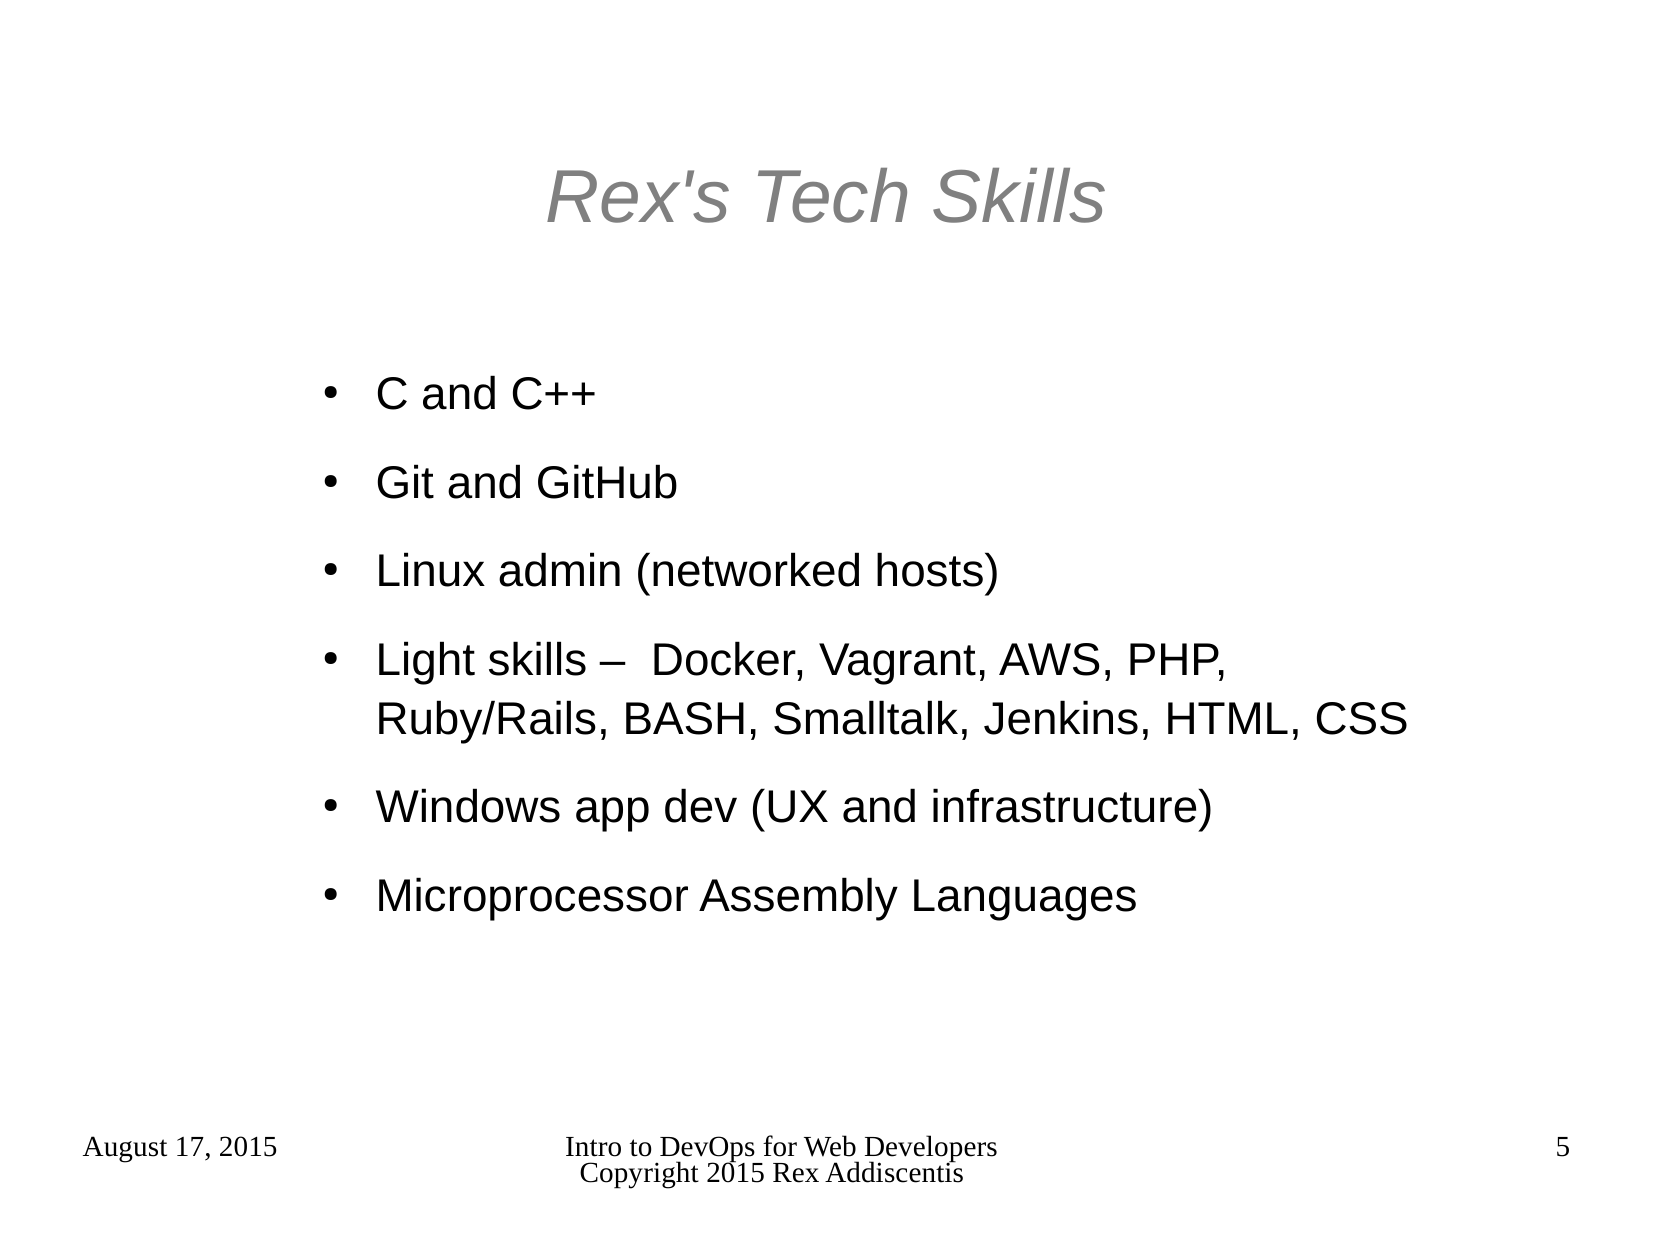

# Rex's Tech Skills
C and C++
Git and GitHub
Linux admin (networked hosts)
Light skills – Docker, Vagrant, AWS, PHP, Ruby/Rails, BASH, Smalltalk, Jenkins, HTML, CSS
Windows app dev (UX and infrastructure)
Microprocessor Assembly Languages
August 17, 2015
Intro to DevOps for Web Developers Copyright 2015 Rex Addiscentis
5